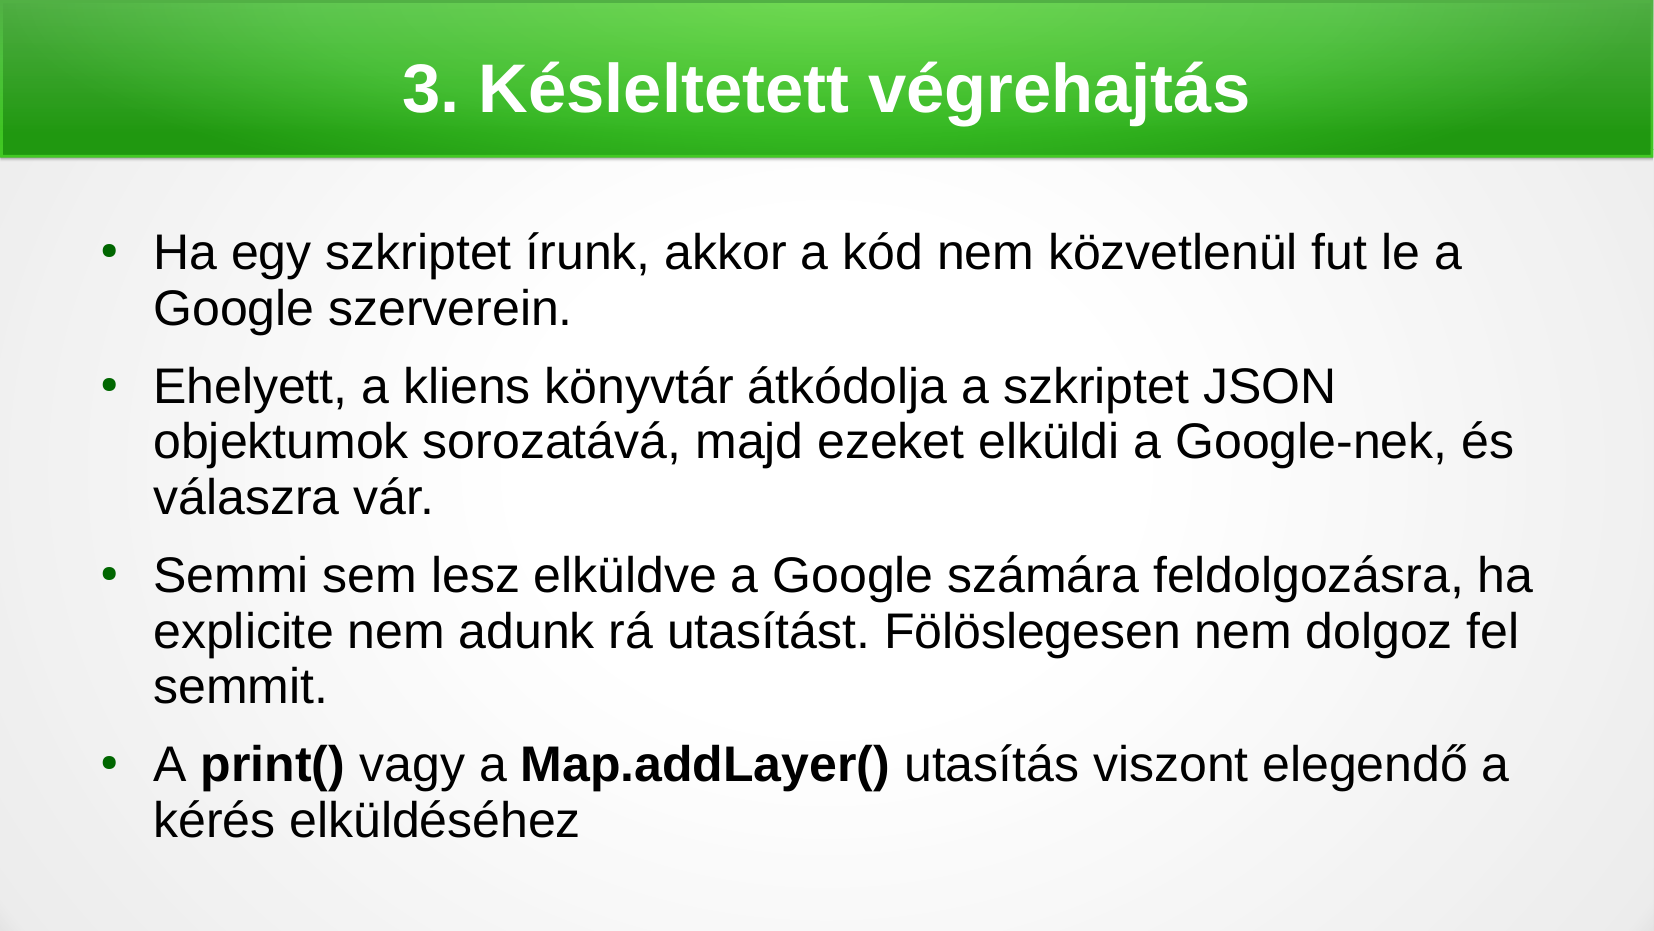

# 3. Késleltetett végrehajtás
Ha egy szkriptet írunk, akkor a kód nem közvetlenül fut le a Google szerverein.
Ehelyett, a kliens könyvtár átkódolja a szkriptet JSON objektumok sorozatává, majd ezeket elküldi a Google-nek, és válaszra vár.
Semmi sem lesz elküldve a Google számára feldolgozásra, ha explicite nem adunk rá utasítást. Fölöslegesen nem dolgoz fel semmit.
A print() vagy a Map.addLayer() utasítás viszont elegendő a kérés elküldéséhez